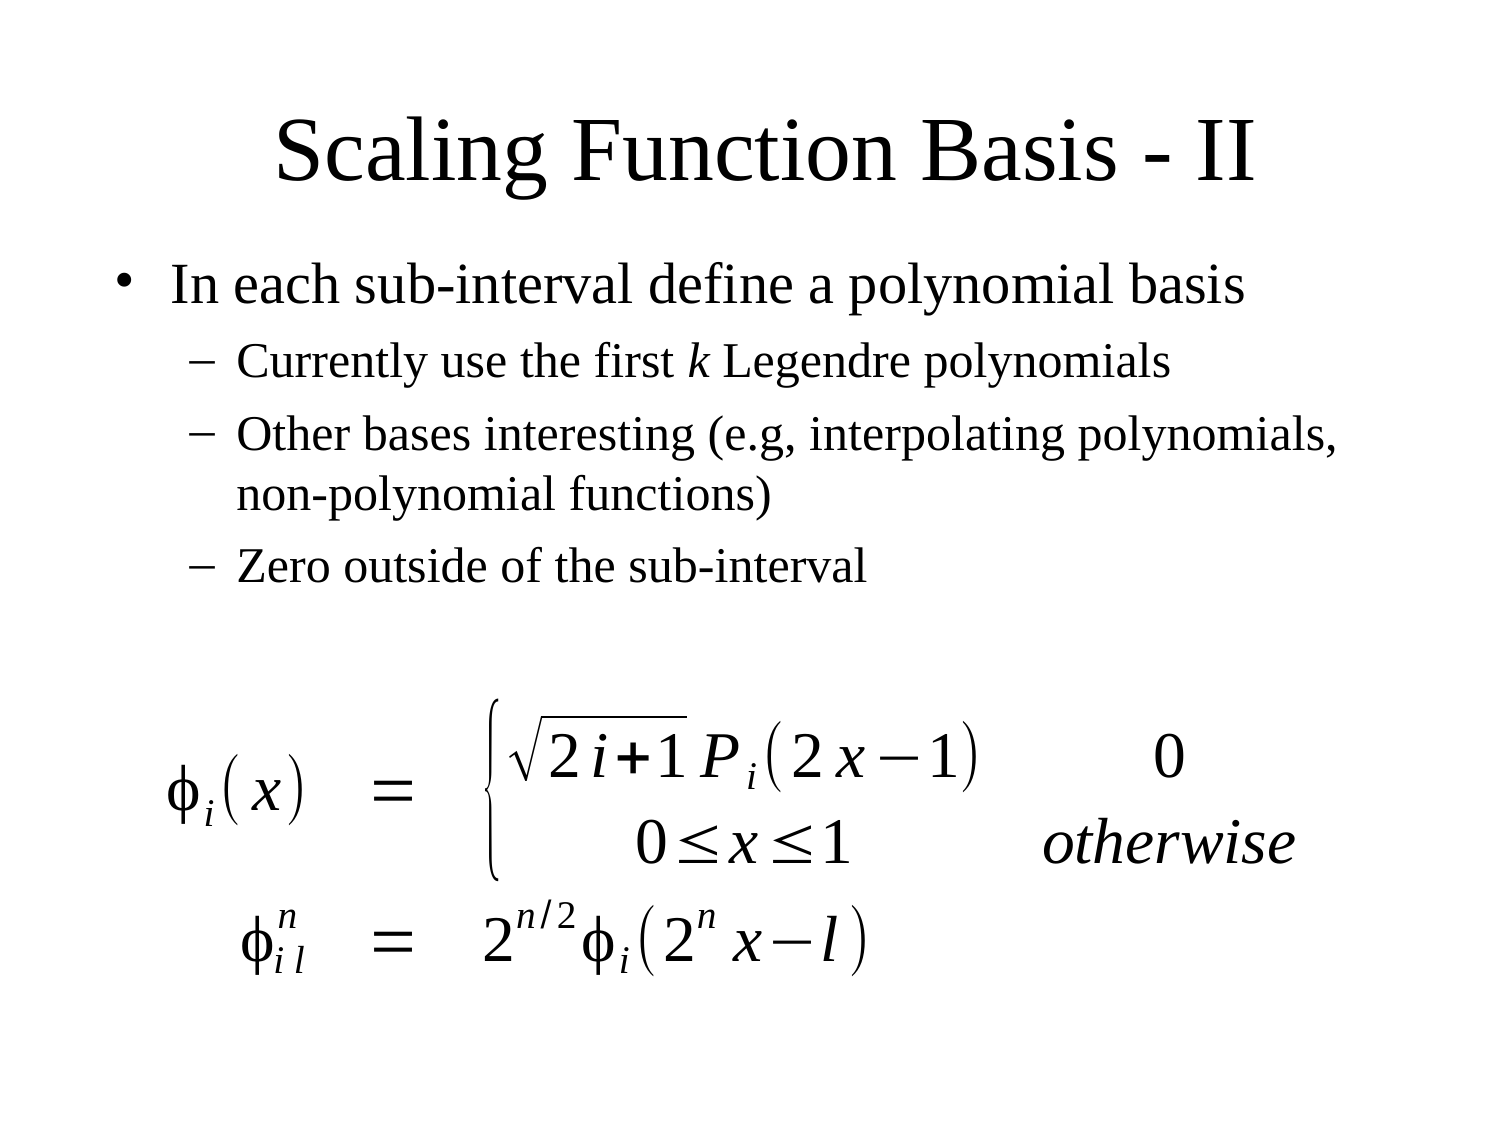

# Scaling Function Basis - II
In each sub-interval define a polynomial basis
Currently use the first k Legendre polynomials
Other bases interesting (e.g, interpolating polynomials, non-polynomial functions)
Zero outside of the sub-interval